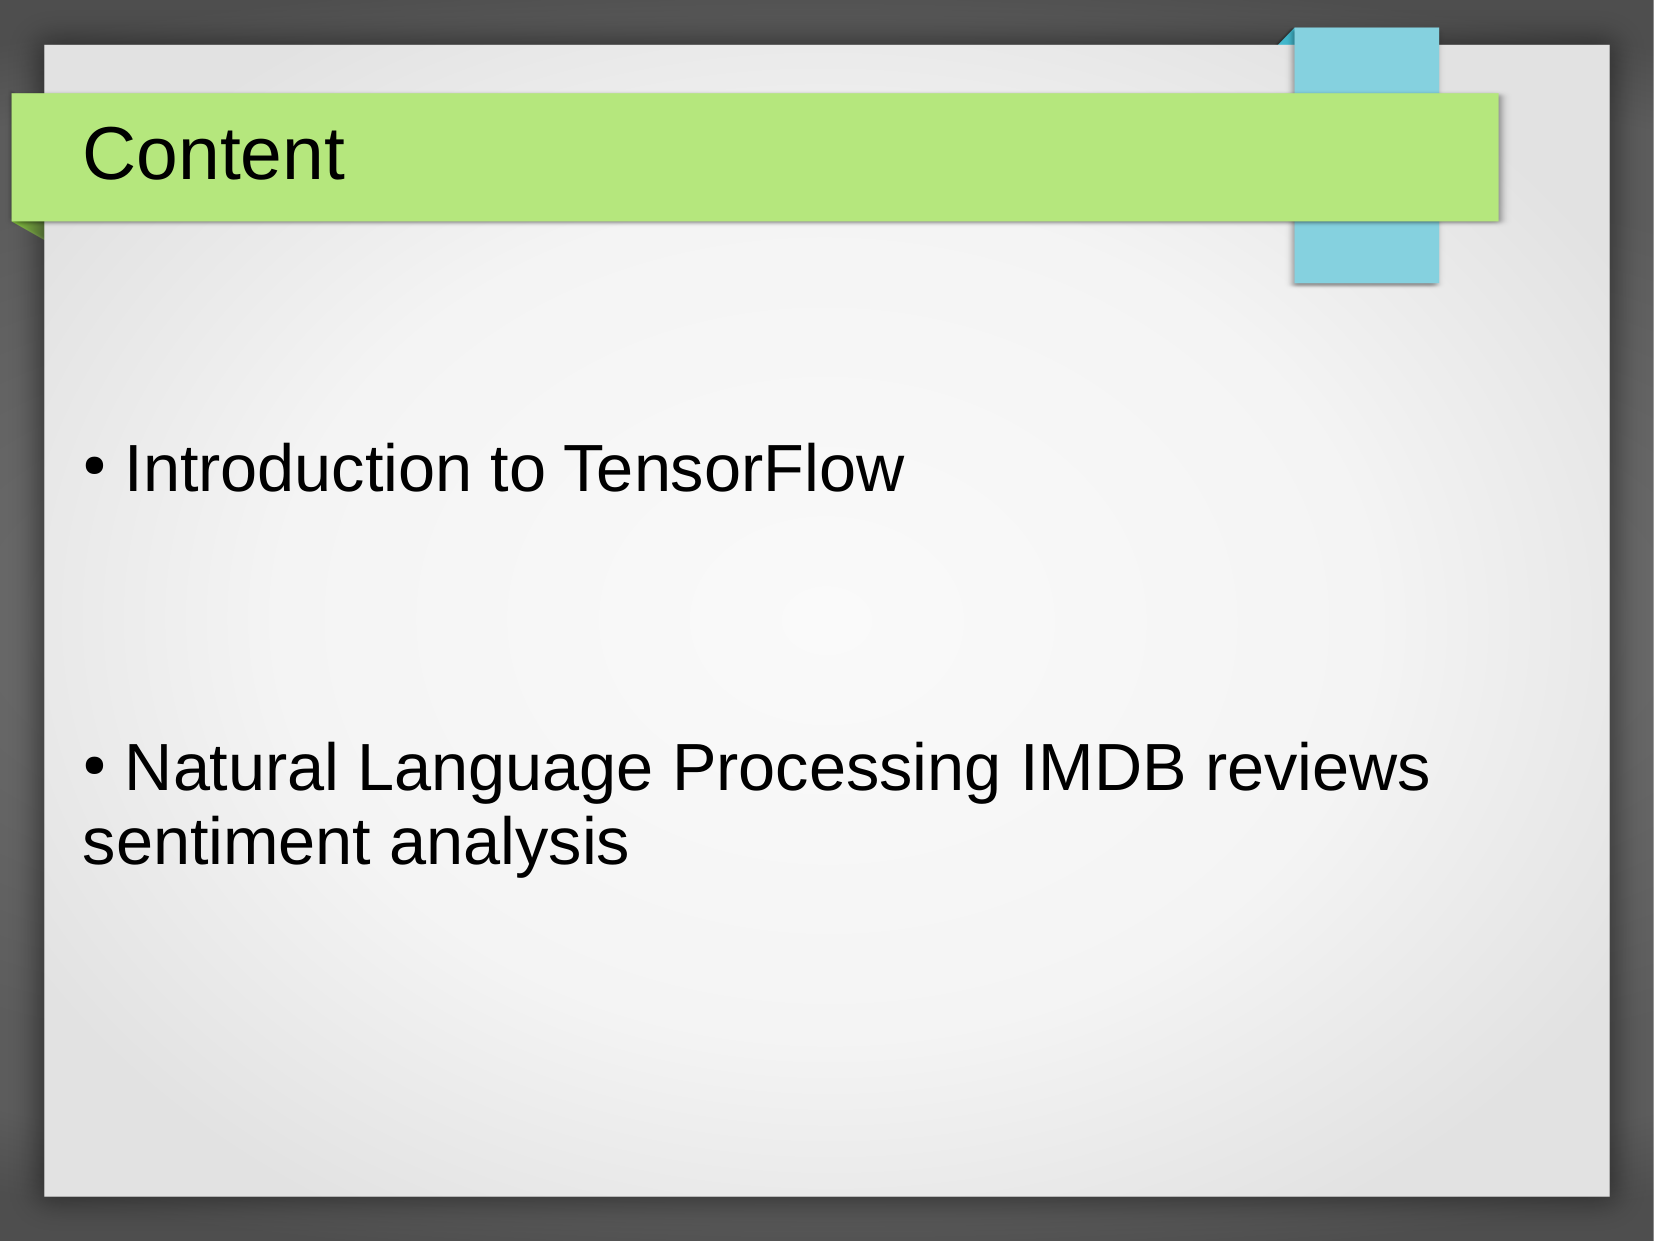

Introduction to TensorFlow
 Natural Language Processing IMDB reviews sentiment analysis
# Content